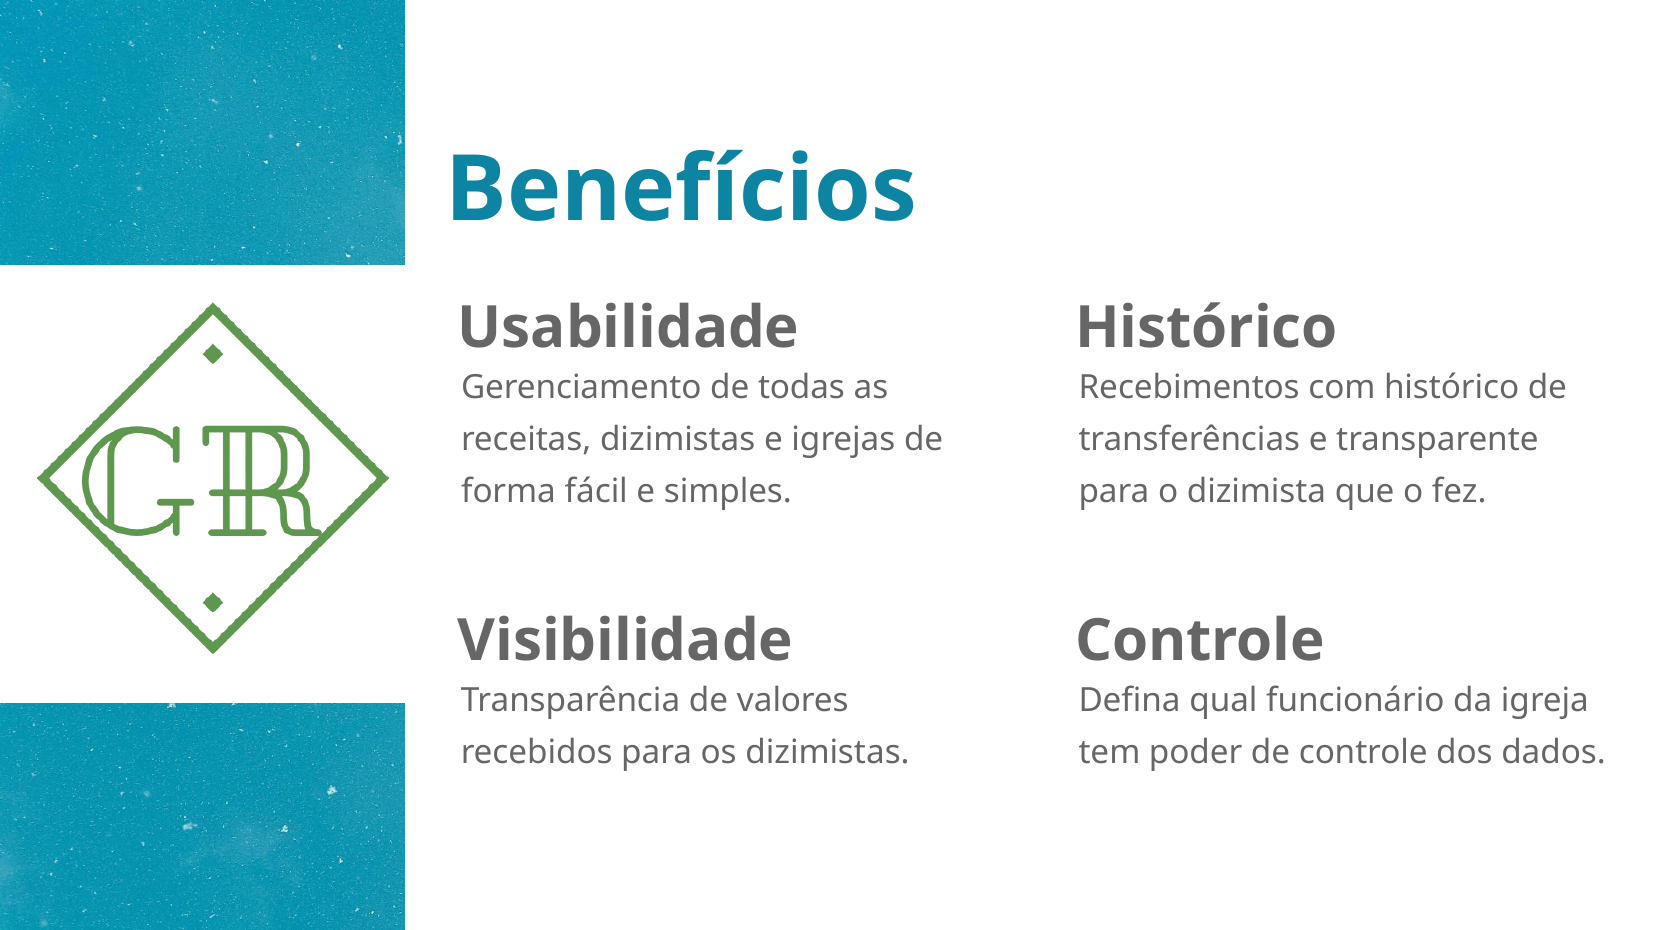

# Benefícios
Usabilidade
Histórico
Gerenciamento de todas as receitas, dizimistas e igrejas de forma fácil e simples.
Recebimentos com histórico de transferências e transparente para o dizimista que o fez.
Visibilidade
Controle
Transparência de valores recebidos para os dizimistas.
Defina qual funcionário da igreja tem poder de controle dos dados.